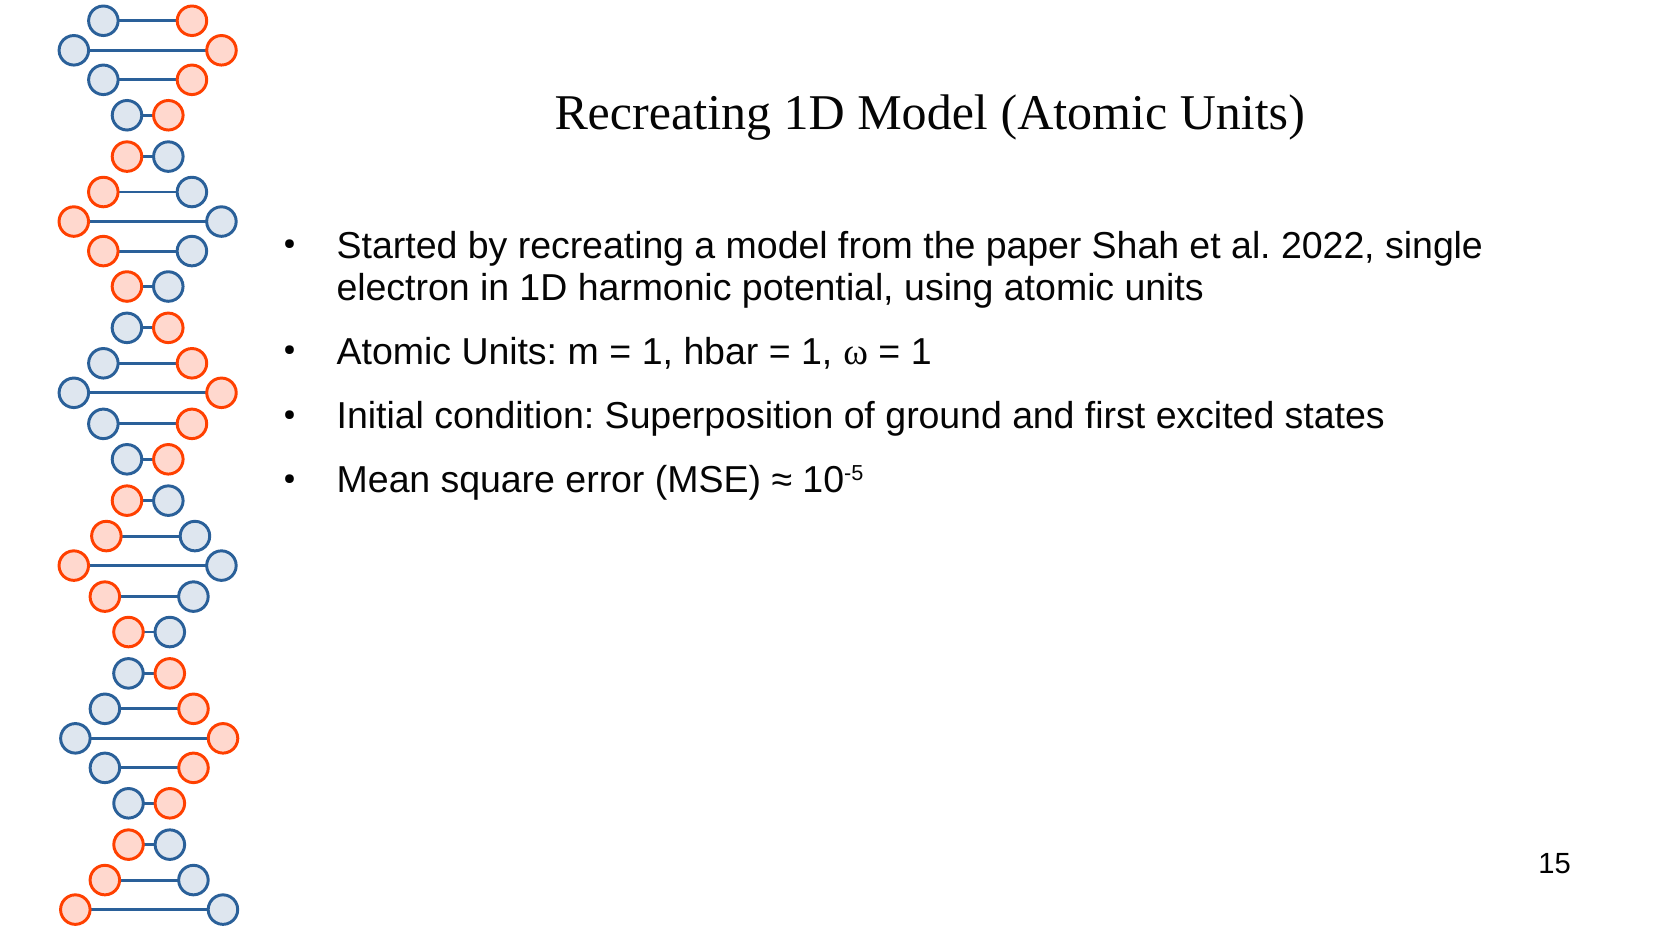

# Recreating 1D Model (Atomic Units)
Started by recreating a model from the paper Shah et al. 2022, single electron in 1D harmonic potential, using atomic units
Atomic Units: m = 1, hbar = 1, ω = 1
Initial condition: Superposition of ground and first excited states
Mean square error (MSE) ≈ 10-5
15